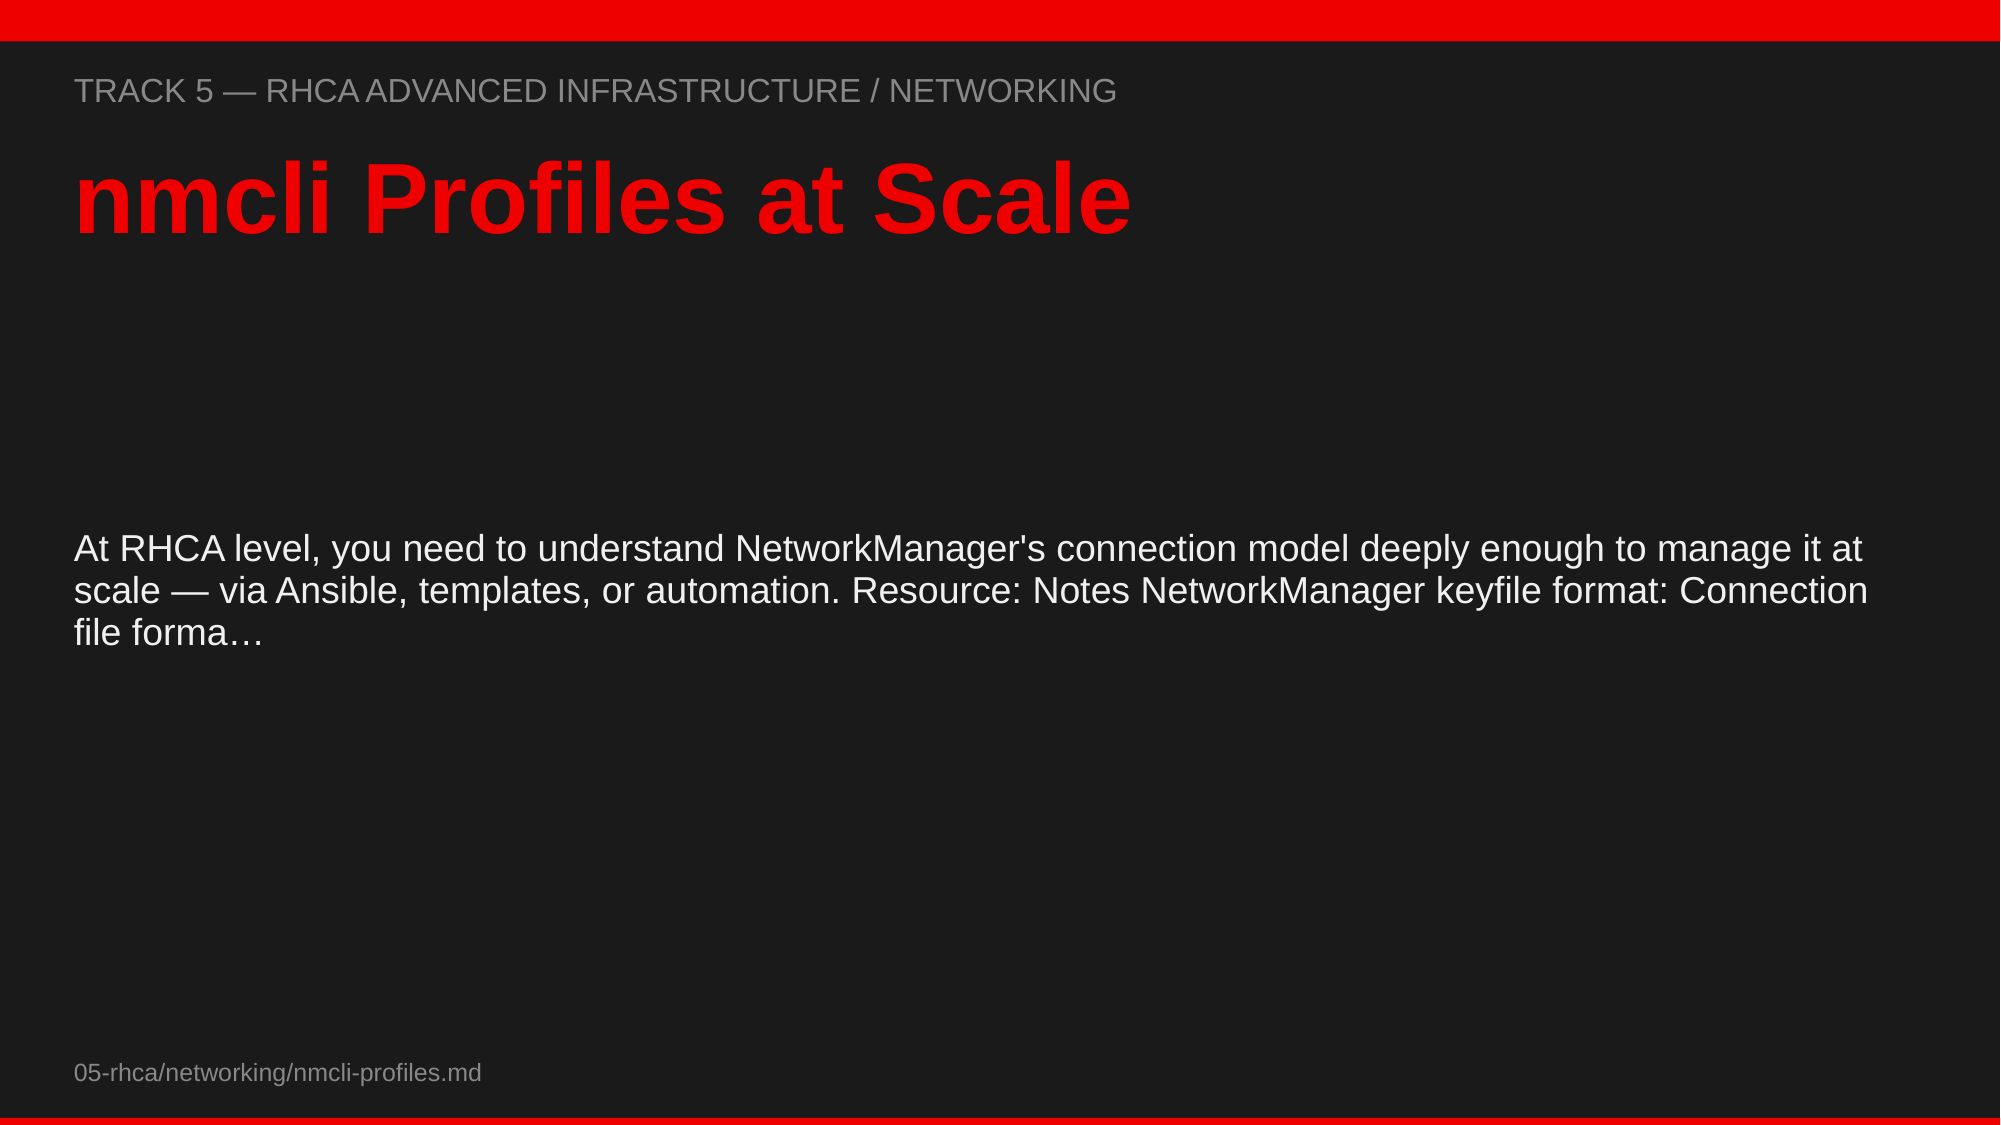

TRACK 5 — RHCA ADVANCED INFRASTRUCTURE / NETWORKING
nmcli Profiles at Scale
At RHCA level, you need to understand NetworkManager's connection model deeply enough to manage it at scale — via Ansible, templates, or automation. Resource: Notes NetworkManager keyfile format: Connection file forma…
05-rhca/networking/nmcli-profiles.md